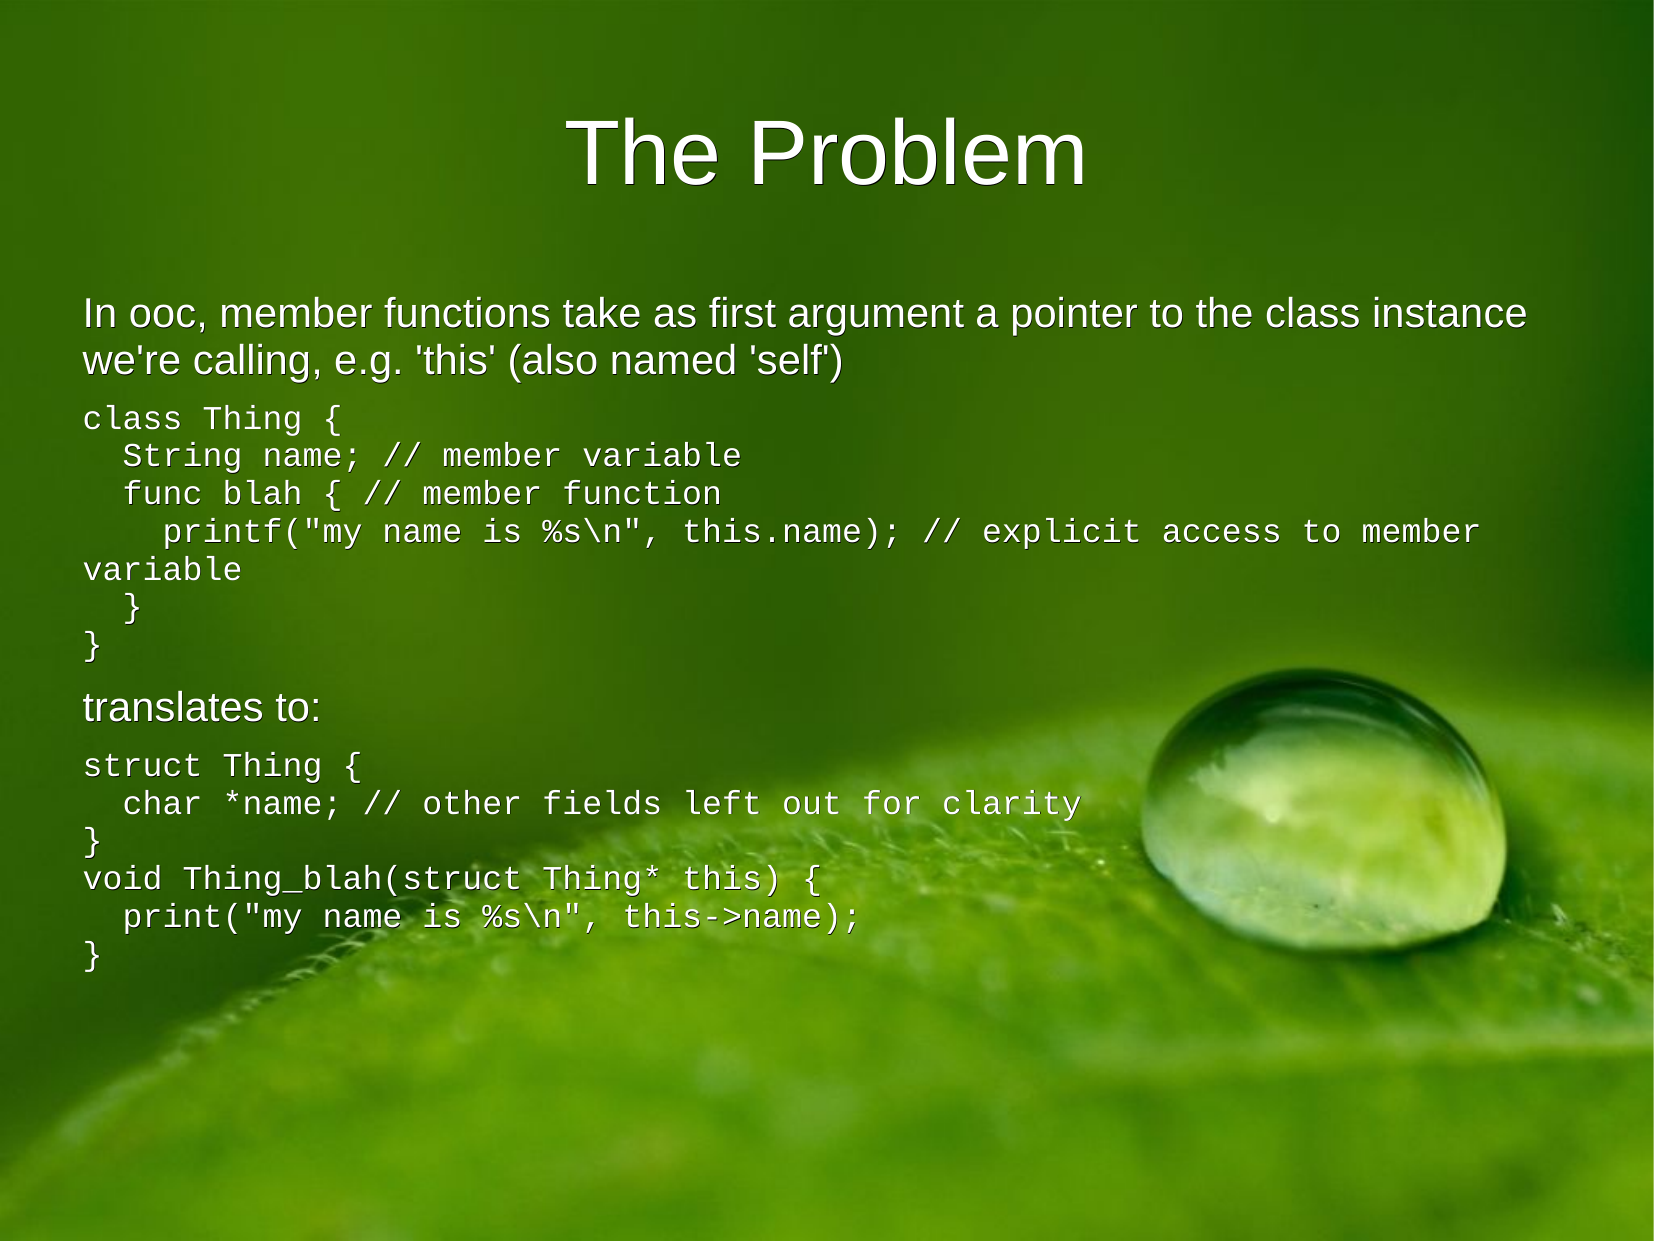

# The Problem
In ooc, member functions take as first argument a pointer to the class instance we're calling, e.g. 'this' (also named 'self')
class Thing {
 String name; // member variable
 func blah { // member function
 printf("my name is %s\n", this.name); // explicit access to member variable
 }
}
translates to:
struct Thing {
 char *name; // other fields left out for clarity
}
void Thing_blah(struct Thing* this) {
 print("my name is %s\n", this->name);
}